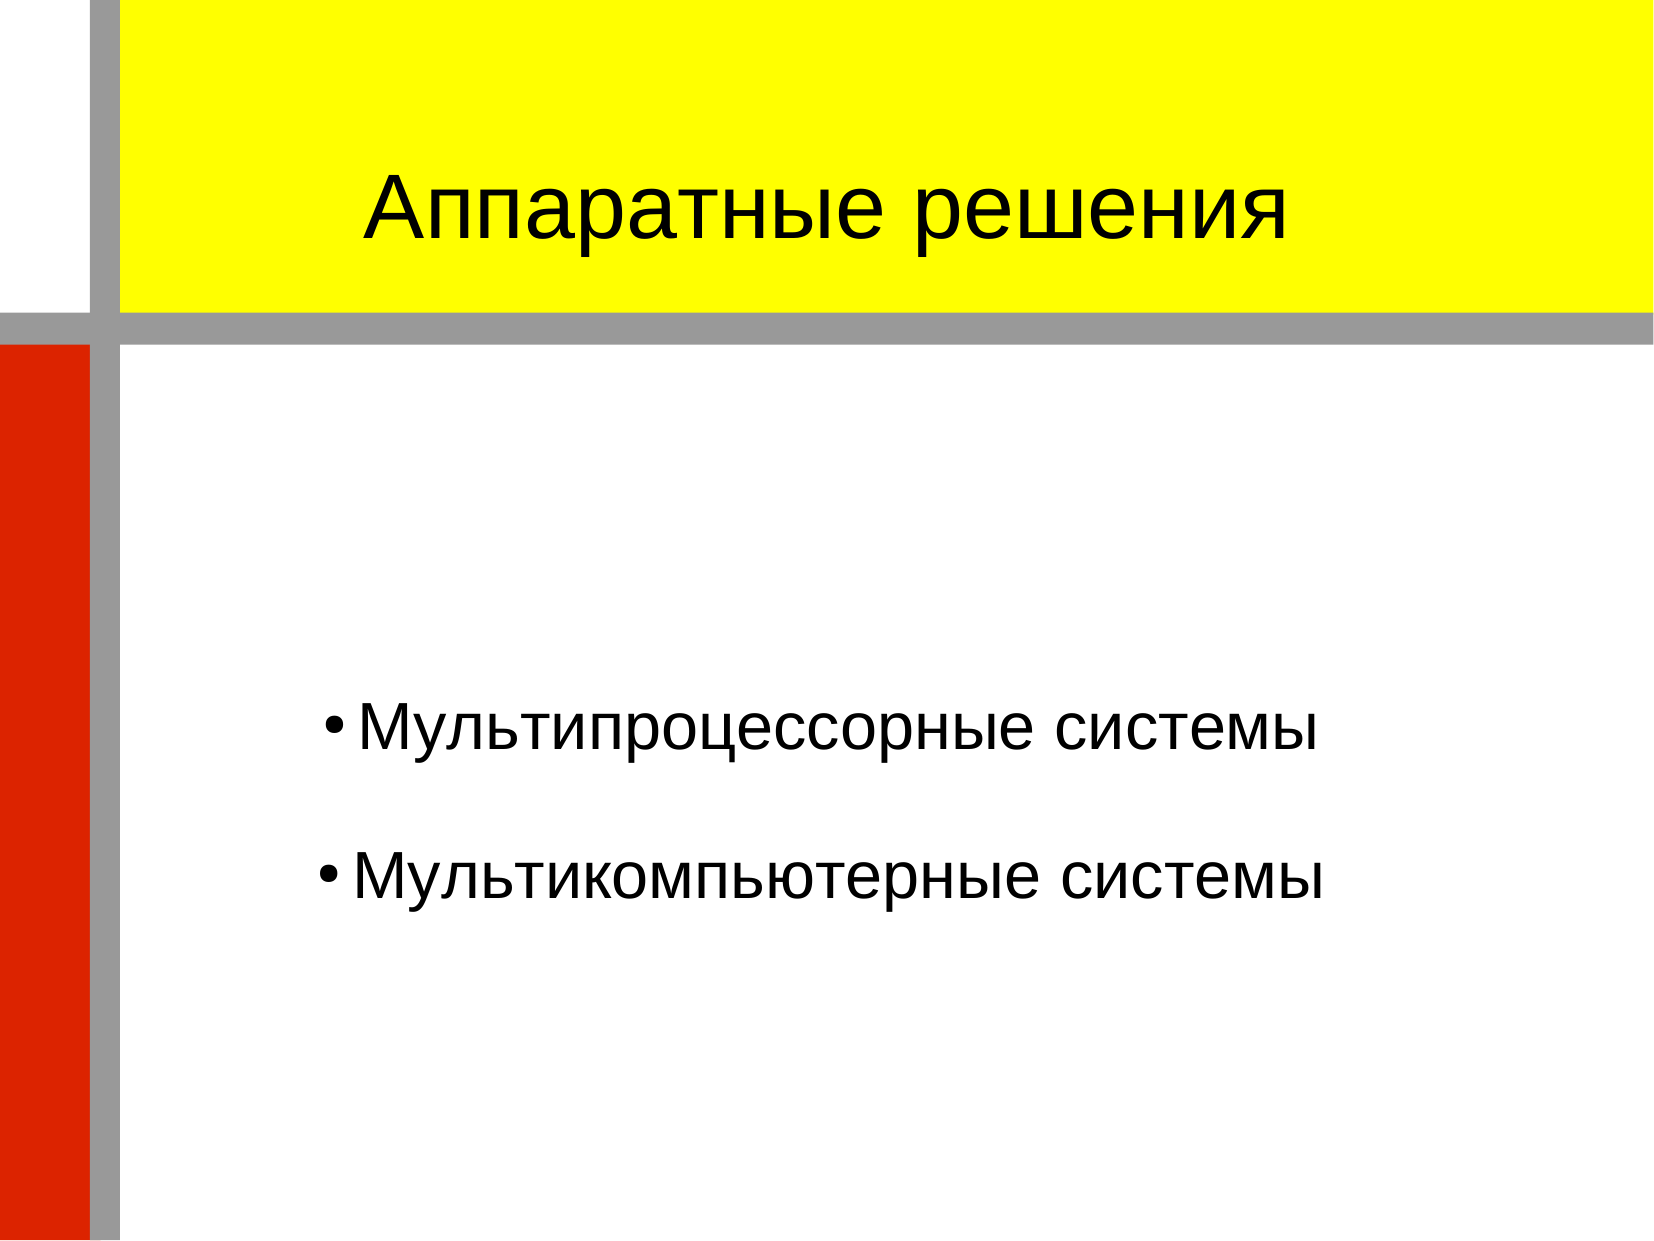

# Аппаратные решения
Мультипроцессорные системы
Мультикомпьютерные системы